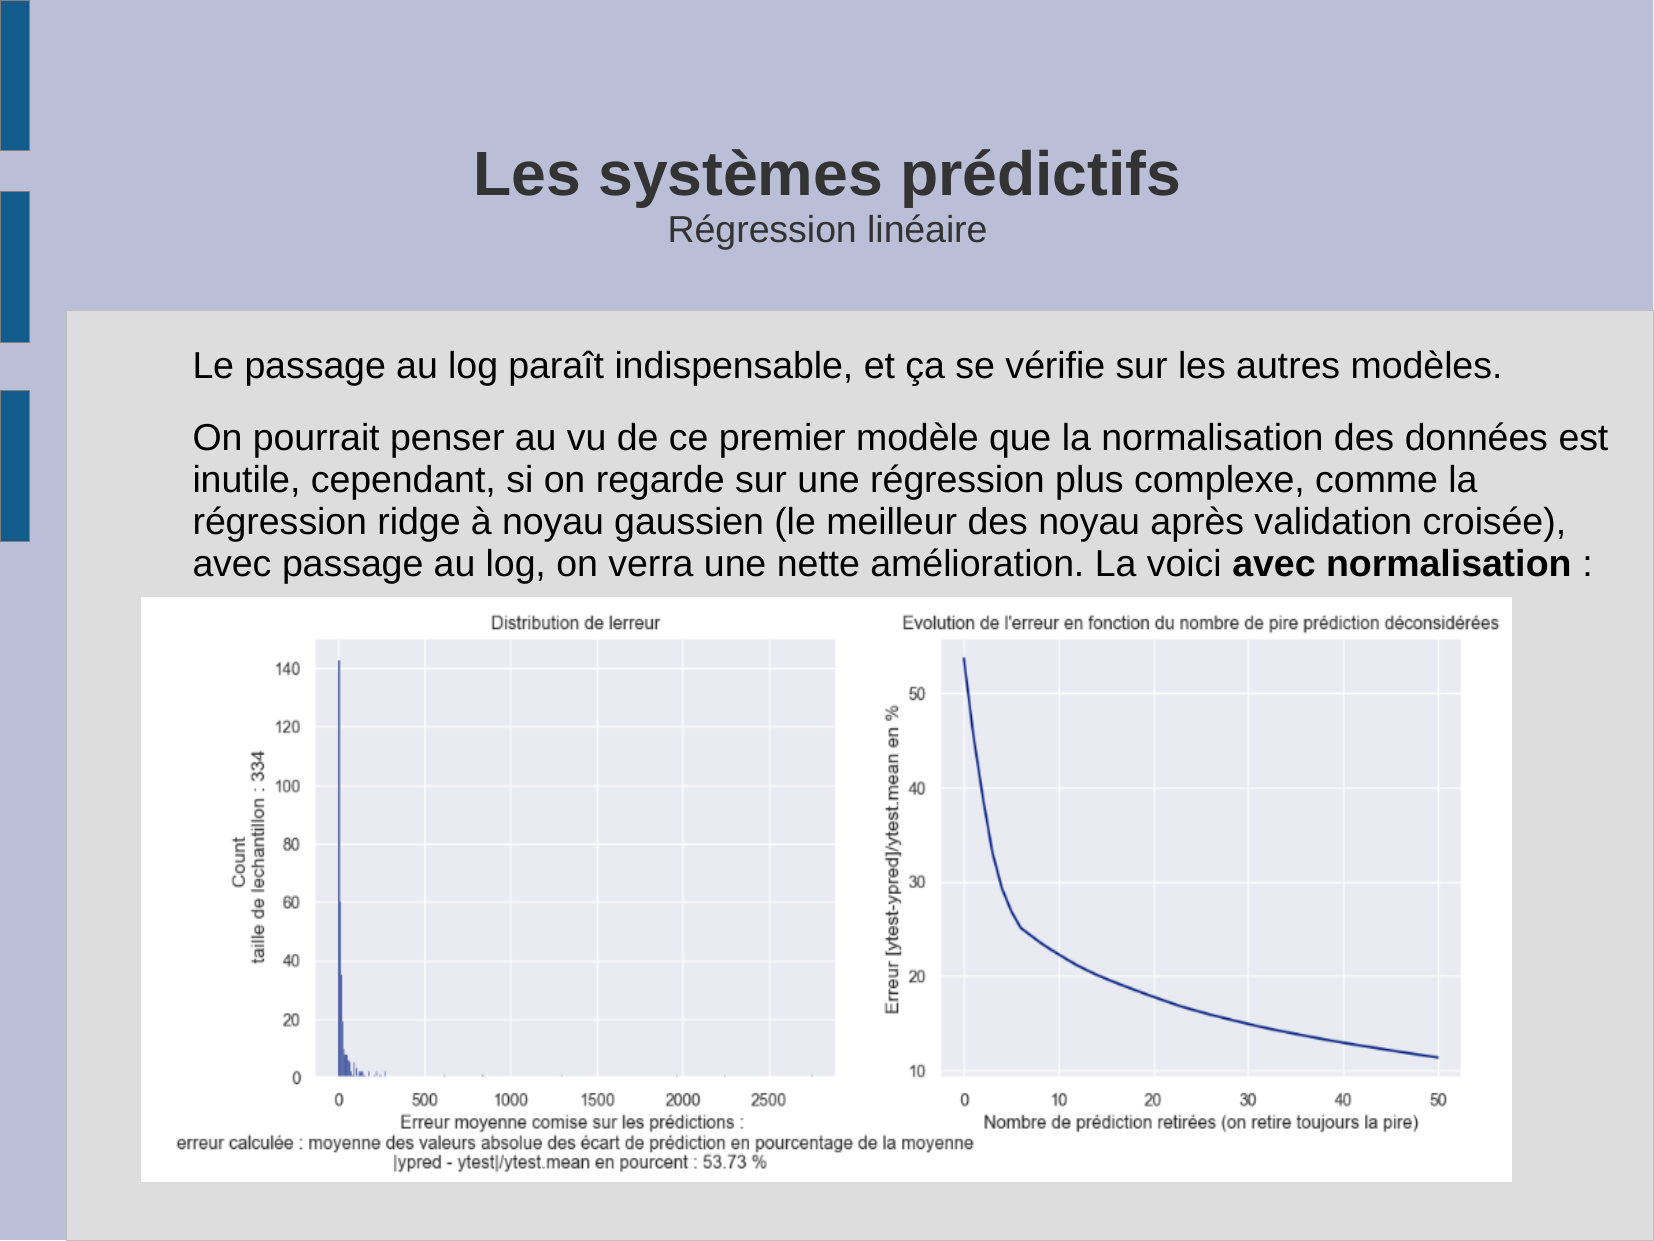

# Les systèmes prédictifs Régression linéaire
Le passage au log paraît indispensable, et ça se vérifie sur les autres modèles.
On pourrait penser au vu de ce premier modèle que la normalisation des données est inutile, cependant, si on regarde sur une régression plus complexe, comme la régression ridge à noyau gaussien (le meilleur des noyau après validation croisée), avec passage au log, on verra une nette amélioration. La voici avec normalisation :